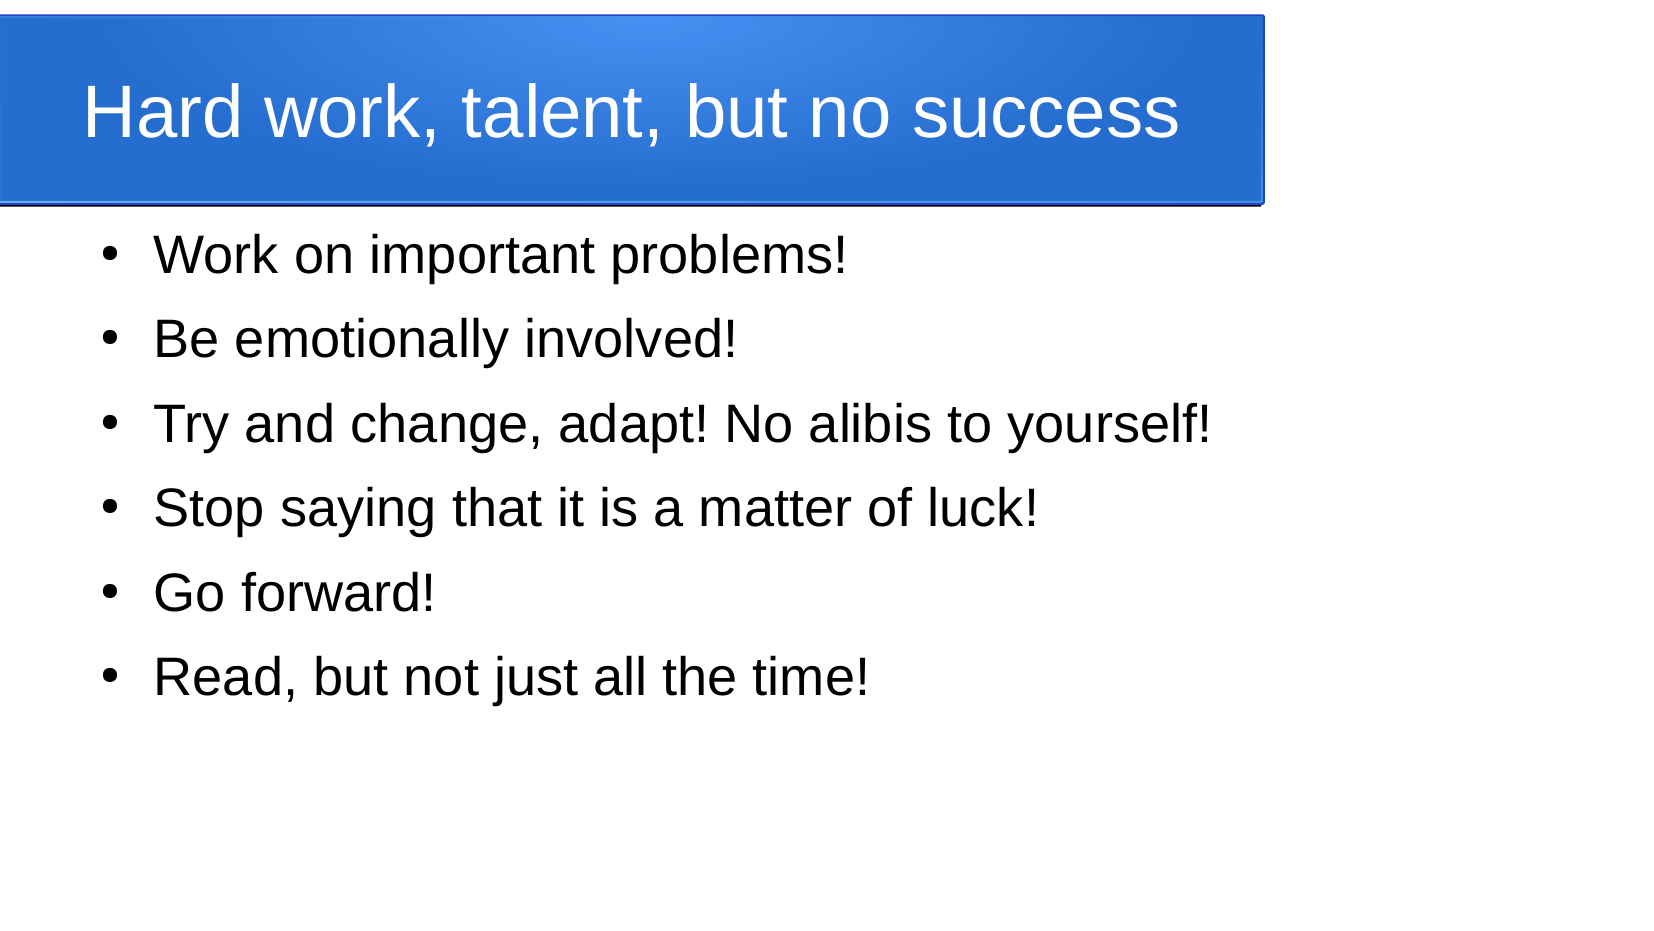

# Hard work, talent, but no success
Work on important problems!
Be emotionally involved!
Try and change, adapt! No alibis to yourself!
Stop saying that it is a matter of luck!
Go forward!
Read, but not just all the time!